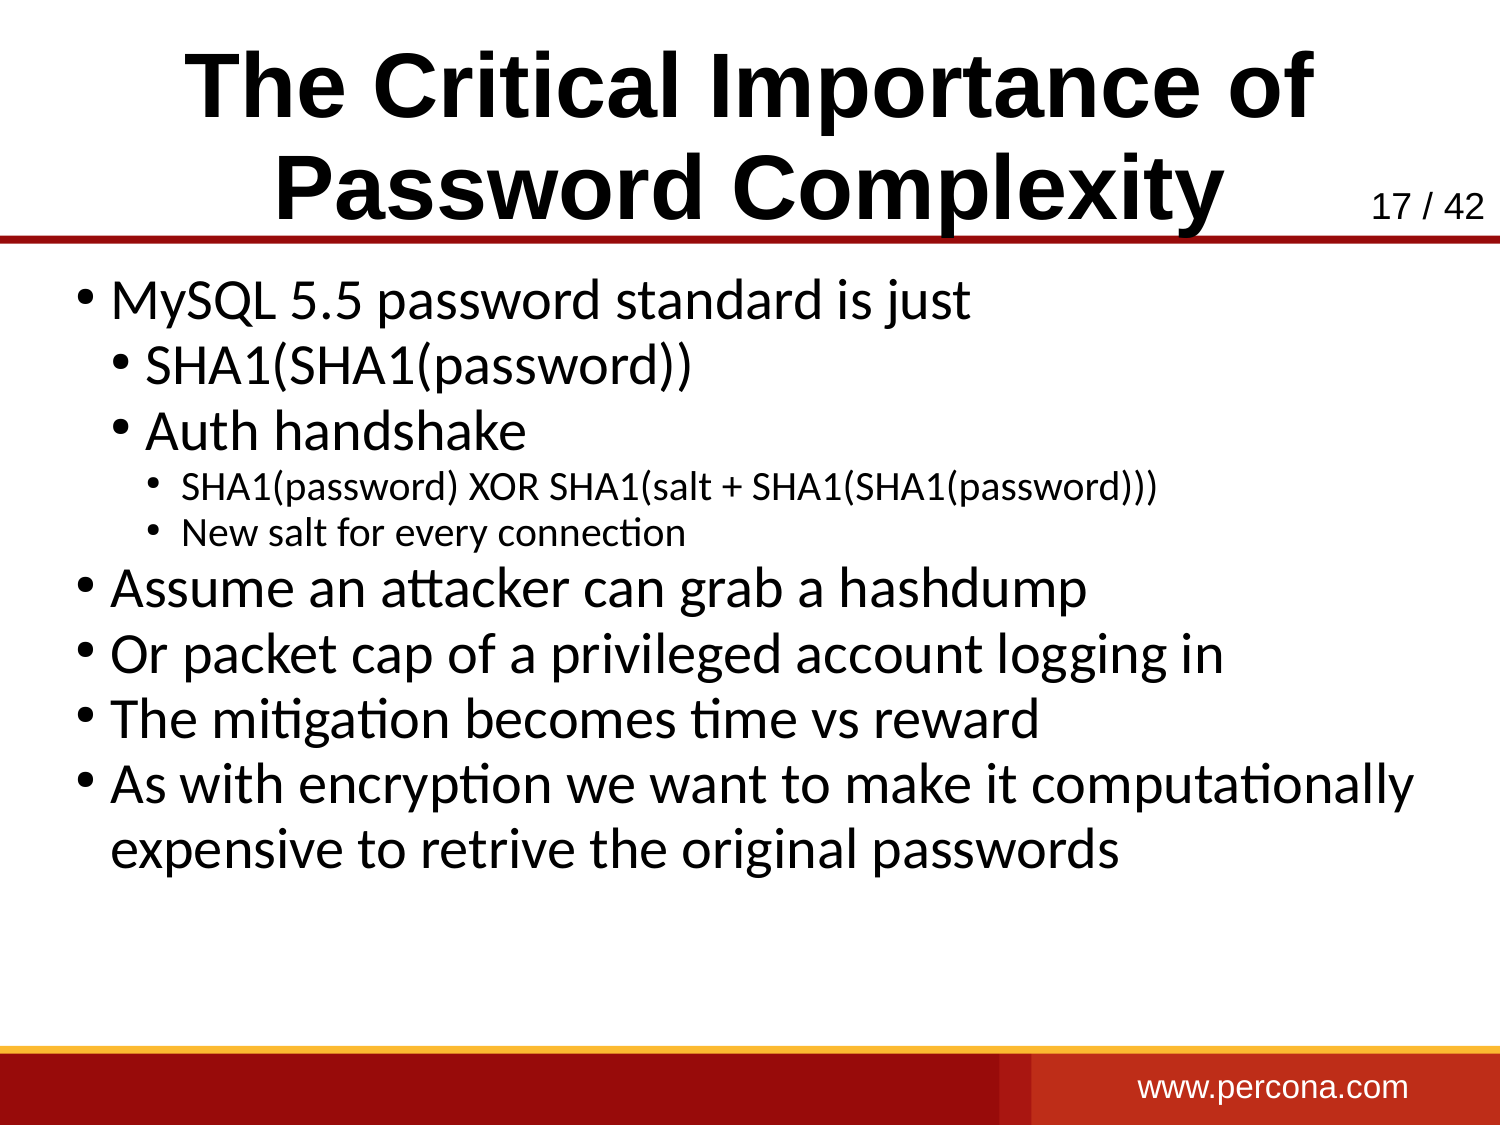

The Critical Importance of Password Complexity
MySQL 5.5 password standard is just
SHA1(SHA1(password))
Auth handshake
SHA1(password) XOR SHA1(salt + SHA1(SHA1(password)))
New salt for every connection
Assume an attacker can grab a hashdump
Or packet cap of a privileged account logging in
The mitigation becomes time vs reward
As with encryption we want to make it computationally expensive to retrive the original passwords